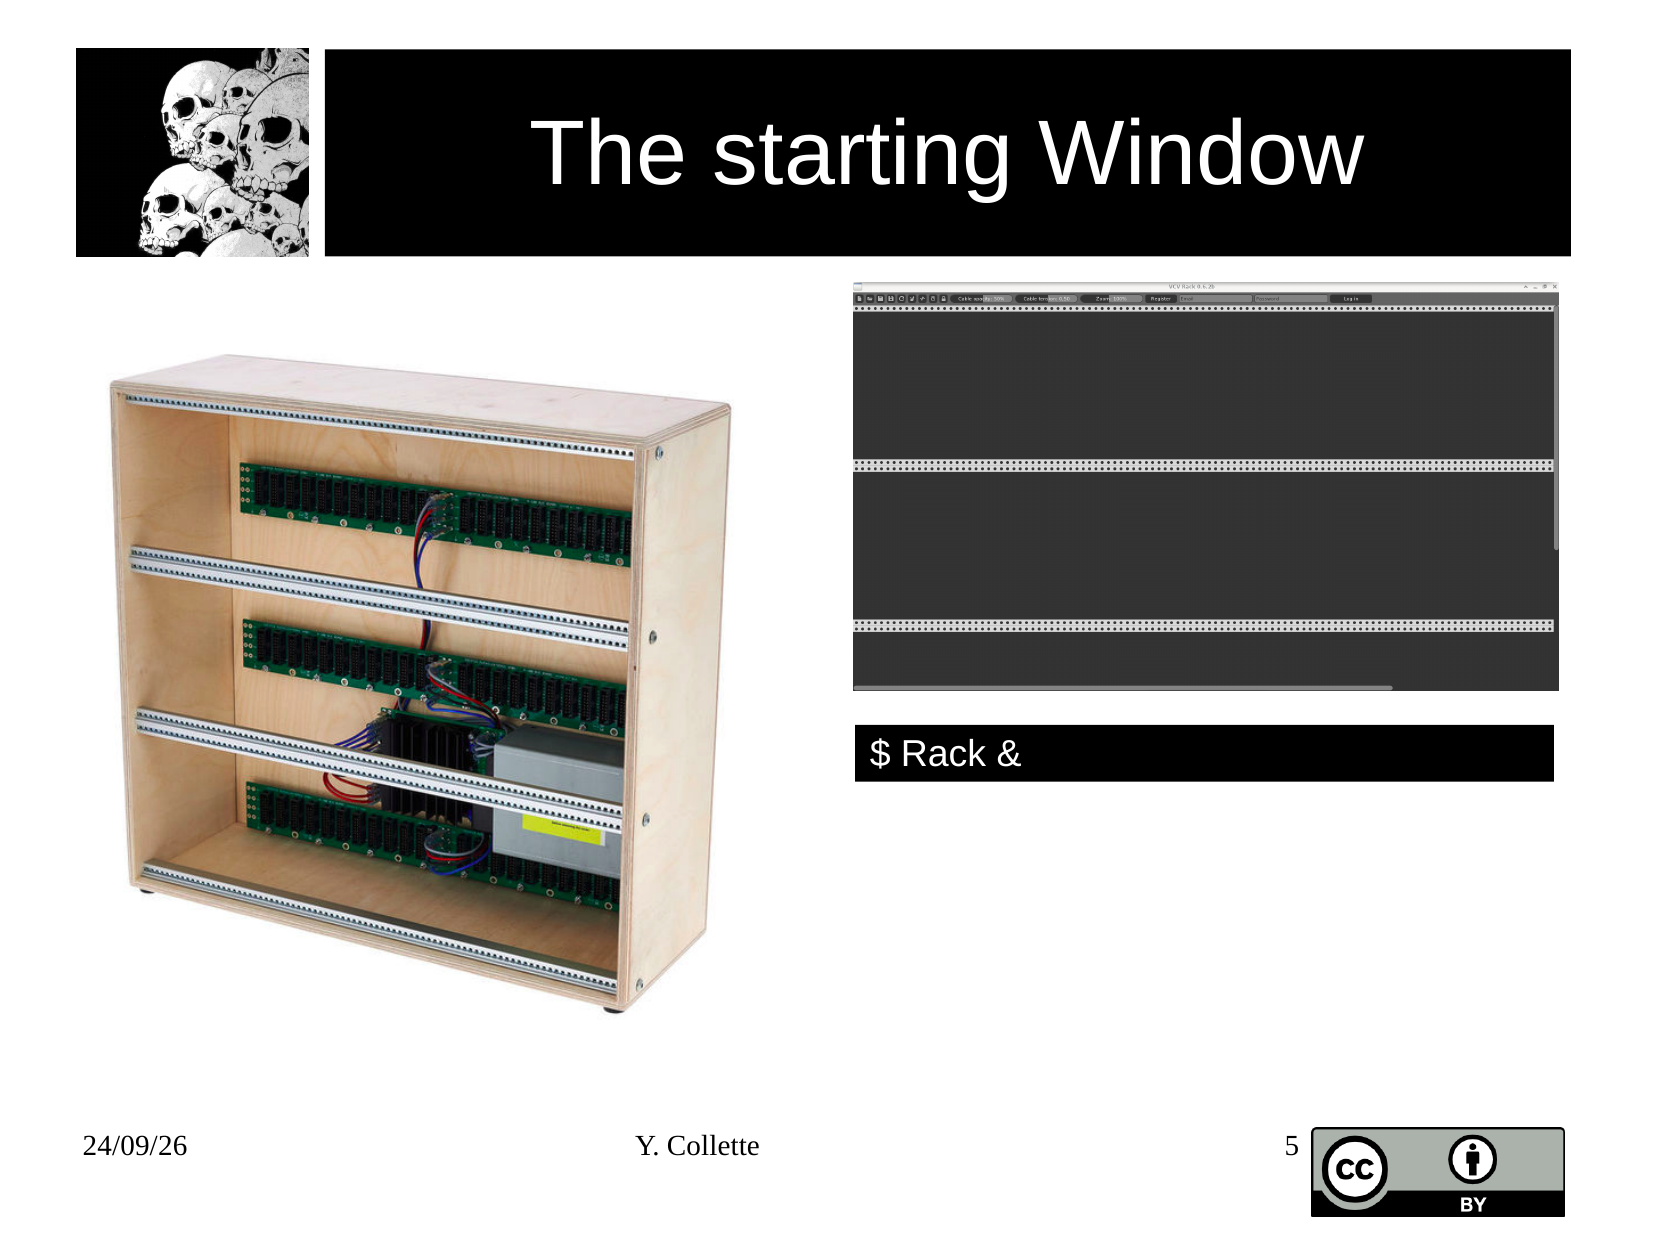

# The starting Window
$ Rack &
Y. Collette
5